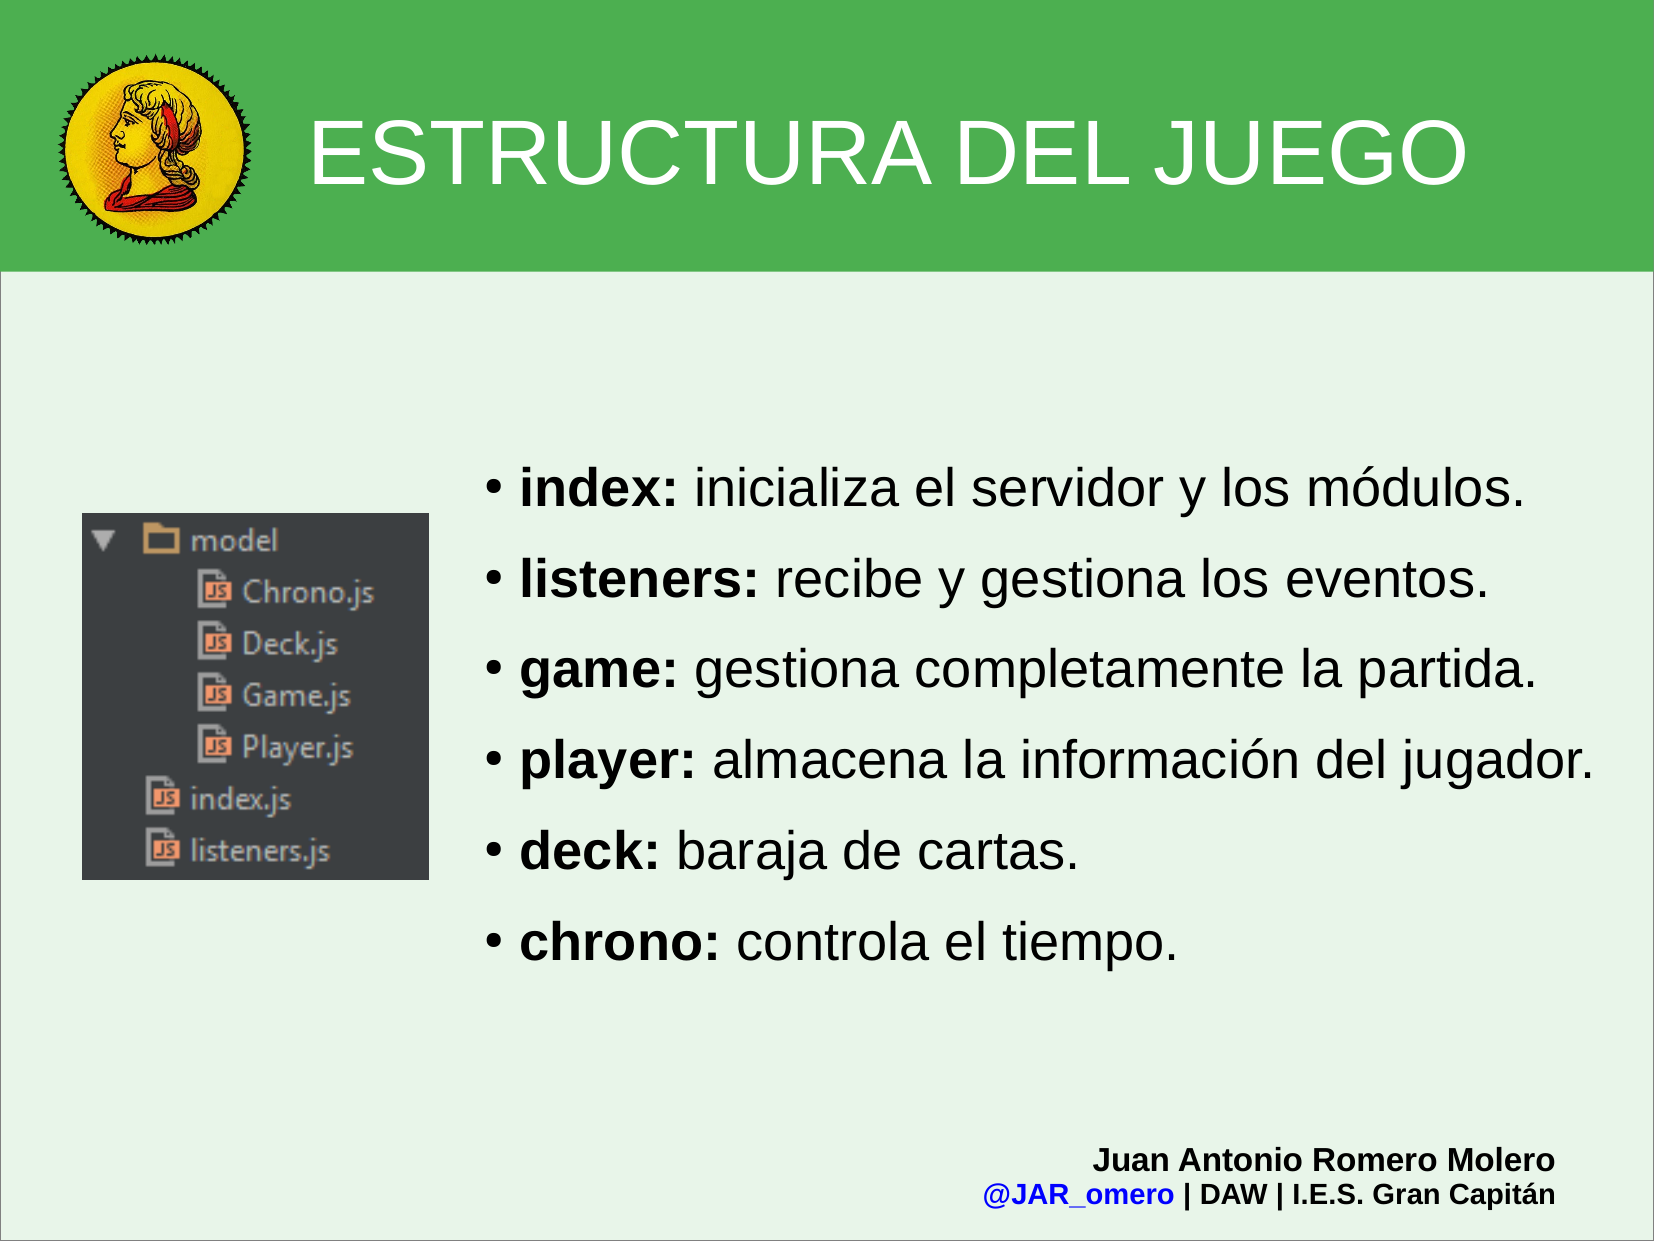

# ESTRUCTURA DEL JUEGO
index: inicializa el servidor y los módulos.
listeners: recibe y gestiona los eventos.
game: gestiona completamente la partida.
player: almacena la información del jugador.
deck: baraja de cartas.
chrono: controla el tiempo.
Juan Antonio Romero Molero
@JAR_omero | DAW | I.E.S. Gran Capitán